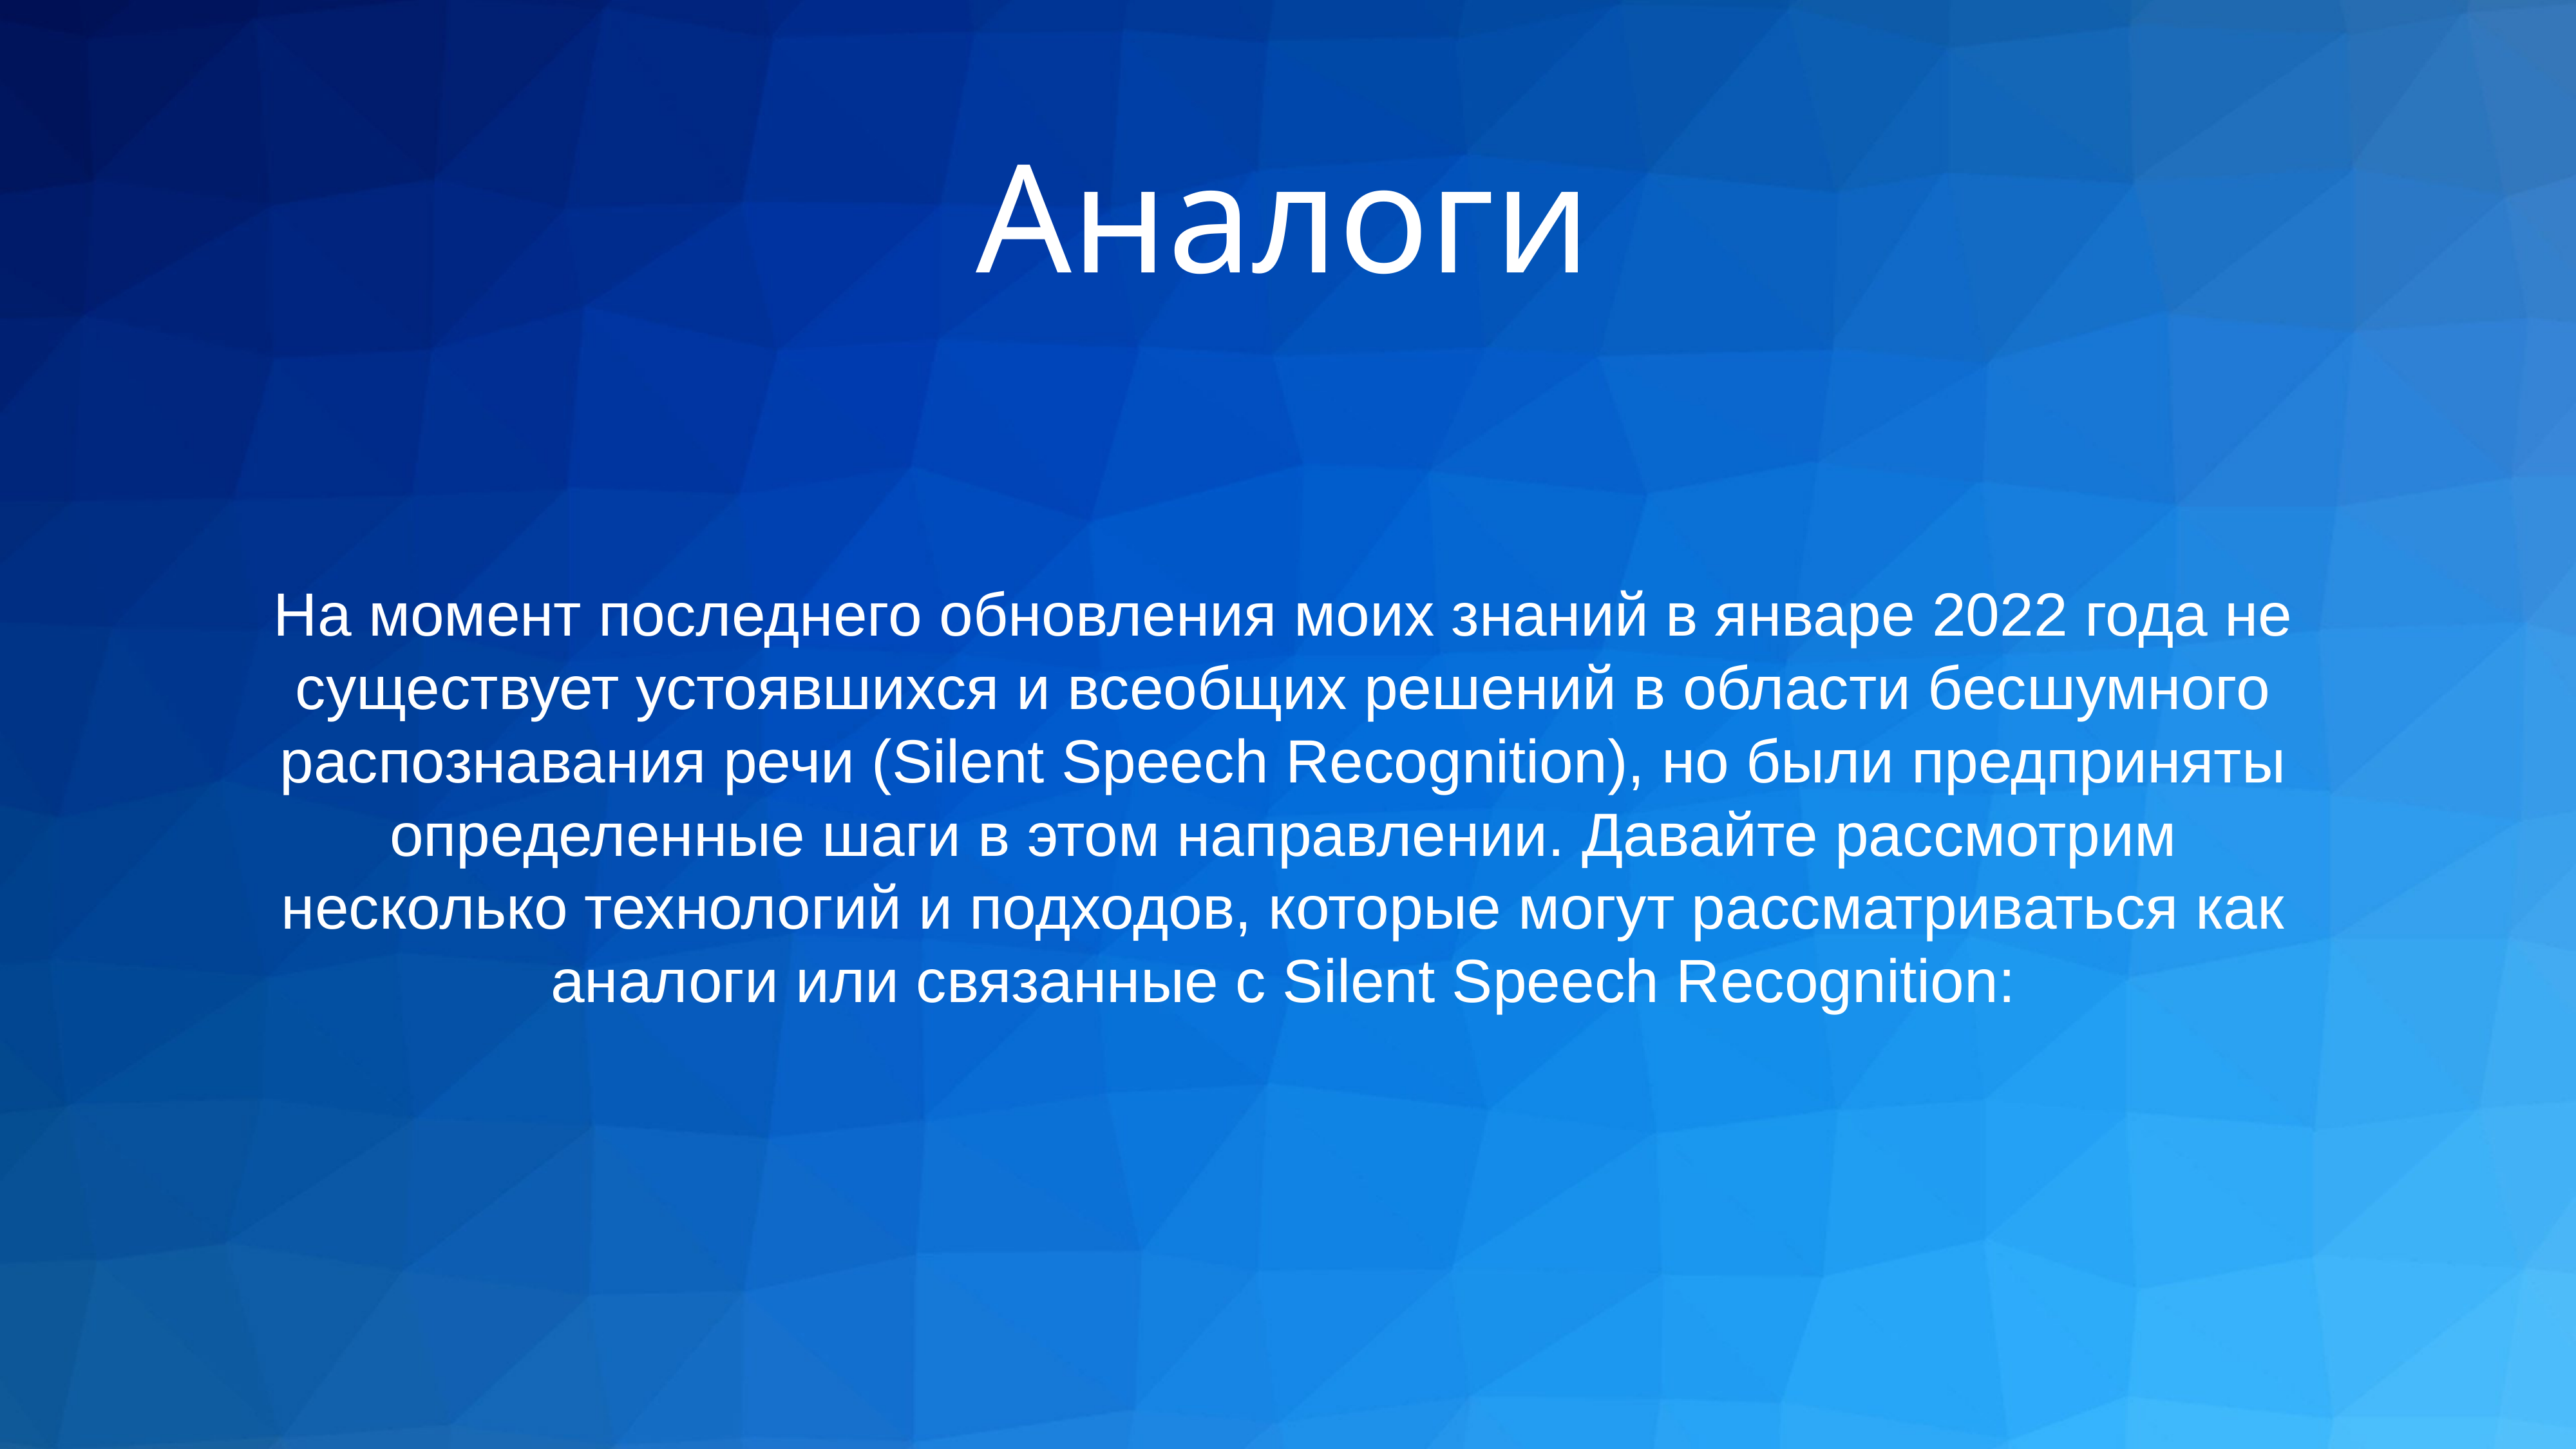

# Аналоги
На момент последнего обновления моих знаний в январе 2022 года не существует устоявшихся и всеобщих решений в области бесшумного распознавания речи (Silent Speech Recognition), но были предприняты определенные шаги в этом направлении. Давайте рассмотрим несколько технологий и подходов, которые могут рассматриваться как аналоги или связанные с Silent Speech Recognition: